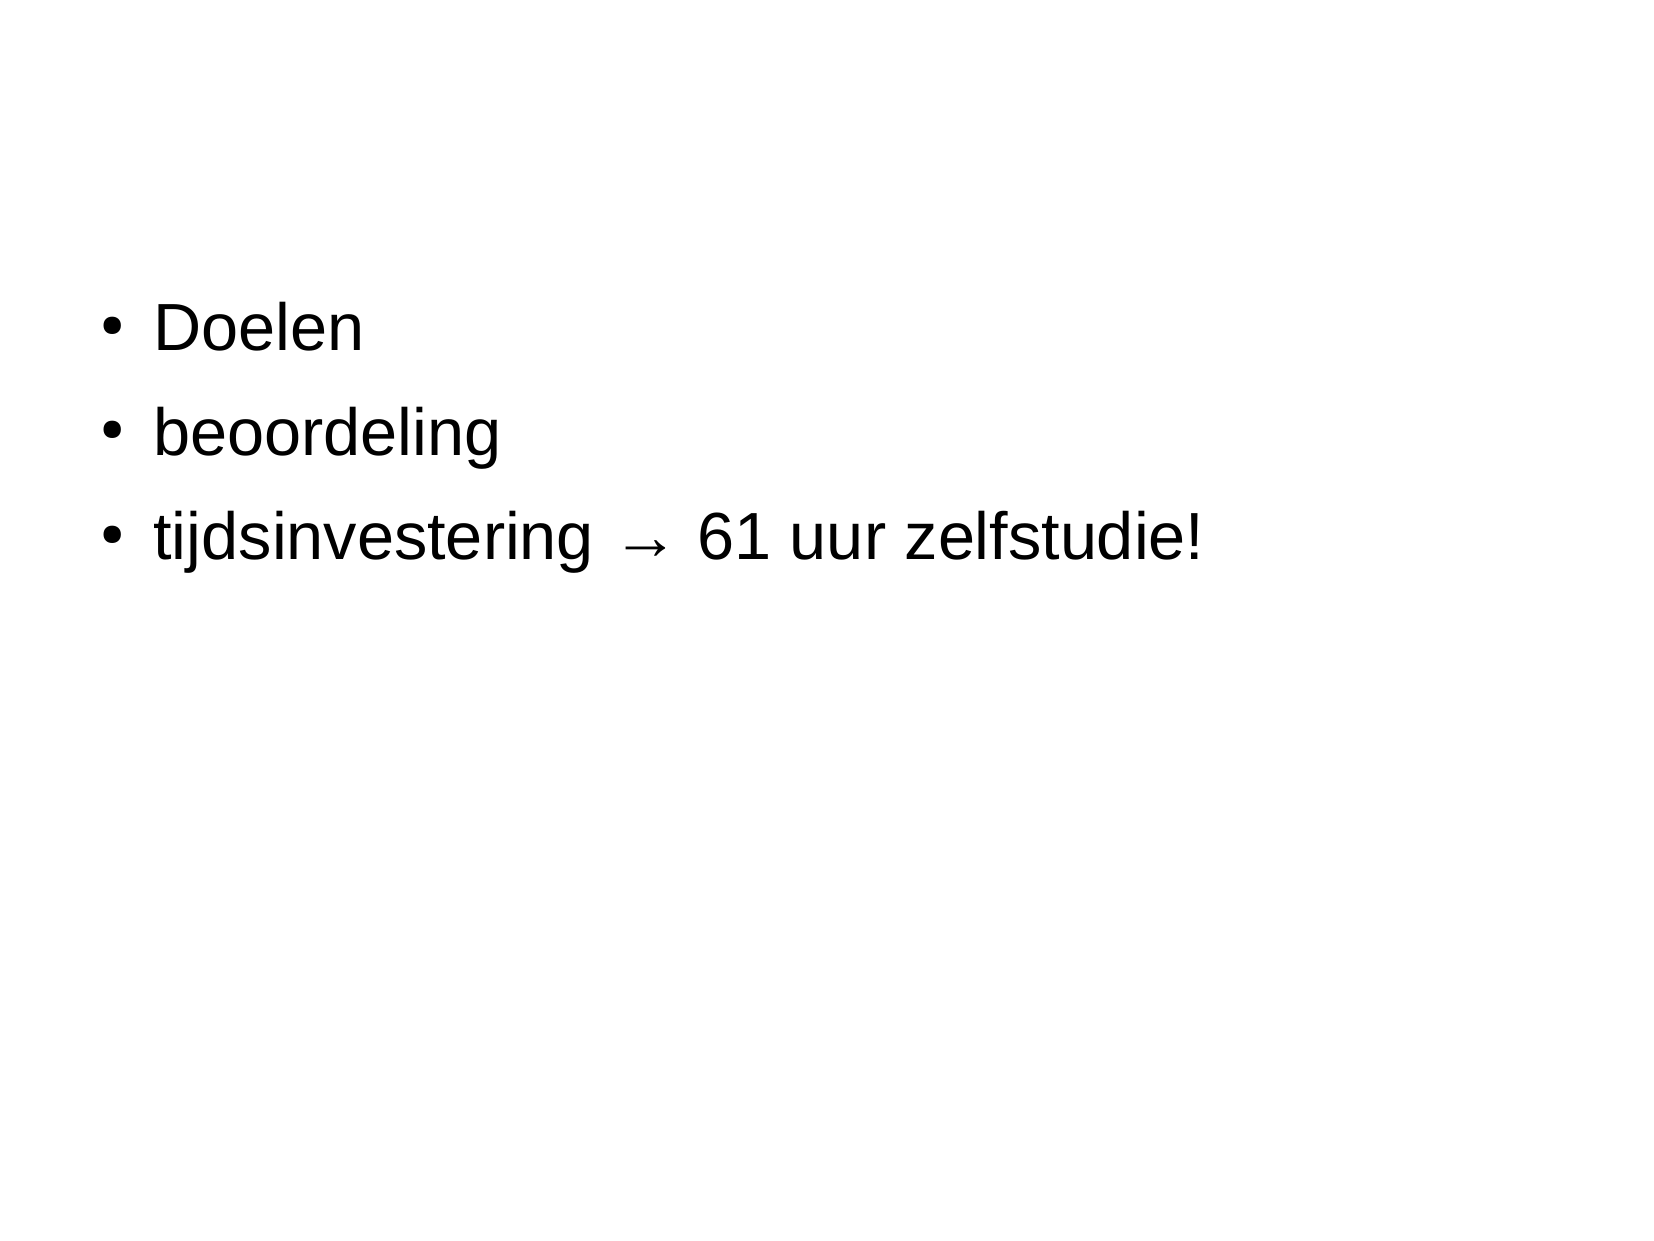

#
Doelen
beoordeling
tijdsinvestering → 61 uur zelfstudie!